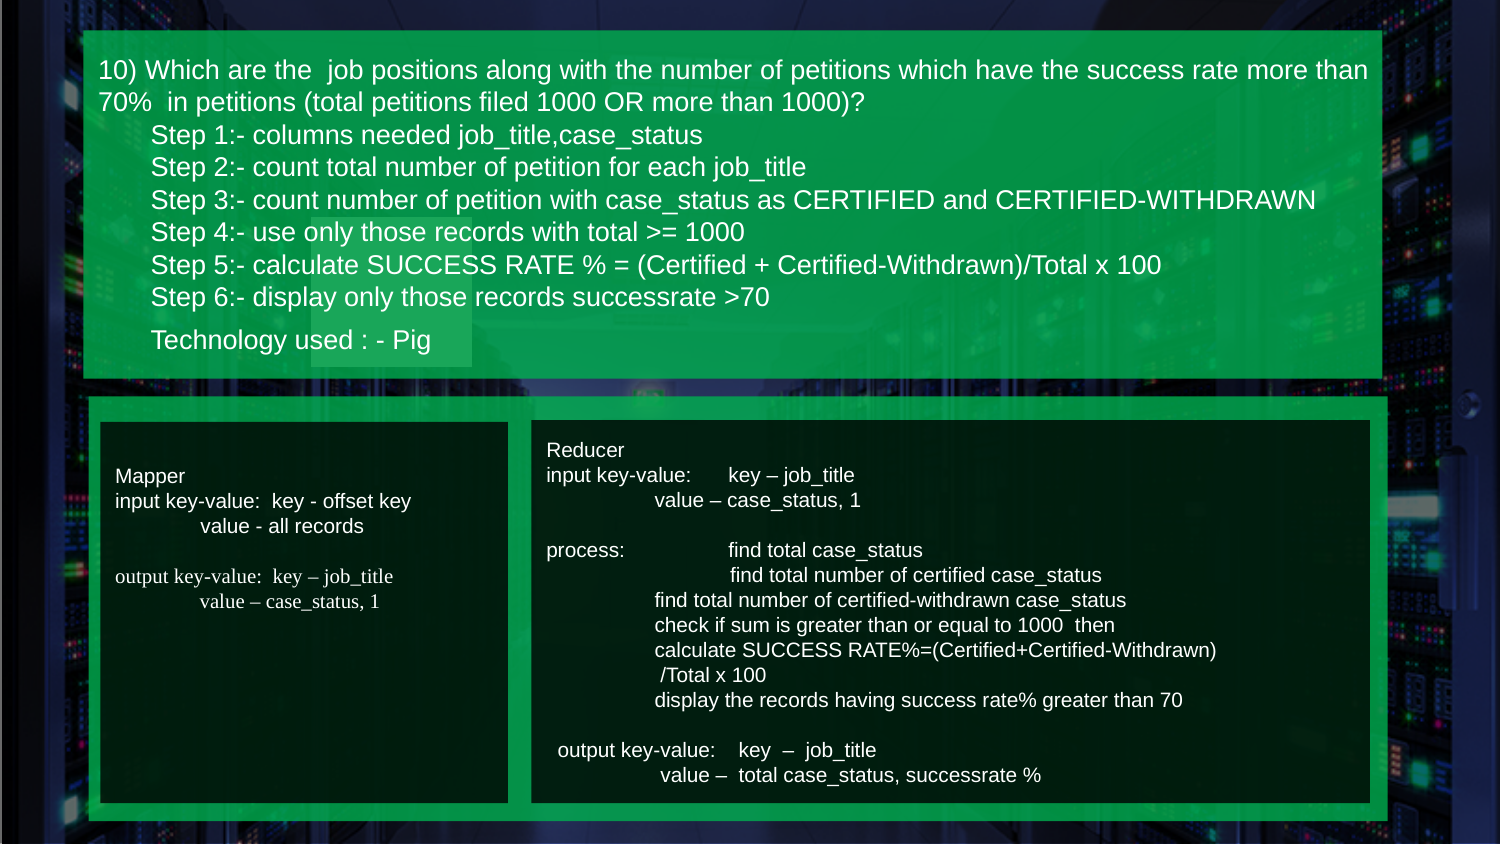

10) Which are the job positions along with the number of petitions which have the success rate more than 70% in petitions (total petitions filed 1000 OR more than 1000)?
 Step 1:- columns needed job_title,case_status
 Step 2:- count total number of petition for each job_title
 Step 3:- count number of petition with case_status as CERTIFIED and CERTIFIED-WITHDRAWN
 Step 4:- use only those records with total >= 1000
 Step 5:- calculate SUCCESS RATE % = (Certified + Certified-Withdrawn)/Total x 100
 Step 6:- display only those records successrate >70
 Technology used : - Pig
Reducer
input key-value:	 key – job_title
	 value – case_status, 1
process:	 find total case_status
 find total number of certified case_status
	 find total number of certified-withdrawn case_status
	 check if sum is greater than or equal to 1000 then
	 calculate SUCCESS RATE%=(Certified+Certified-Withdrawn)
	 /Total x 100
	 display the records having success rate% greater than 70
 output key-value: key – job_title
	 value – total case_status, successrate %
Mapper
input key-value: key - offset key
	 value - all records
output key-value: key – job_title
	 value – case_status, 1